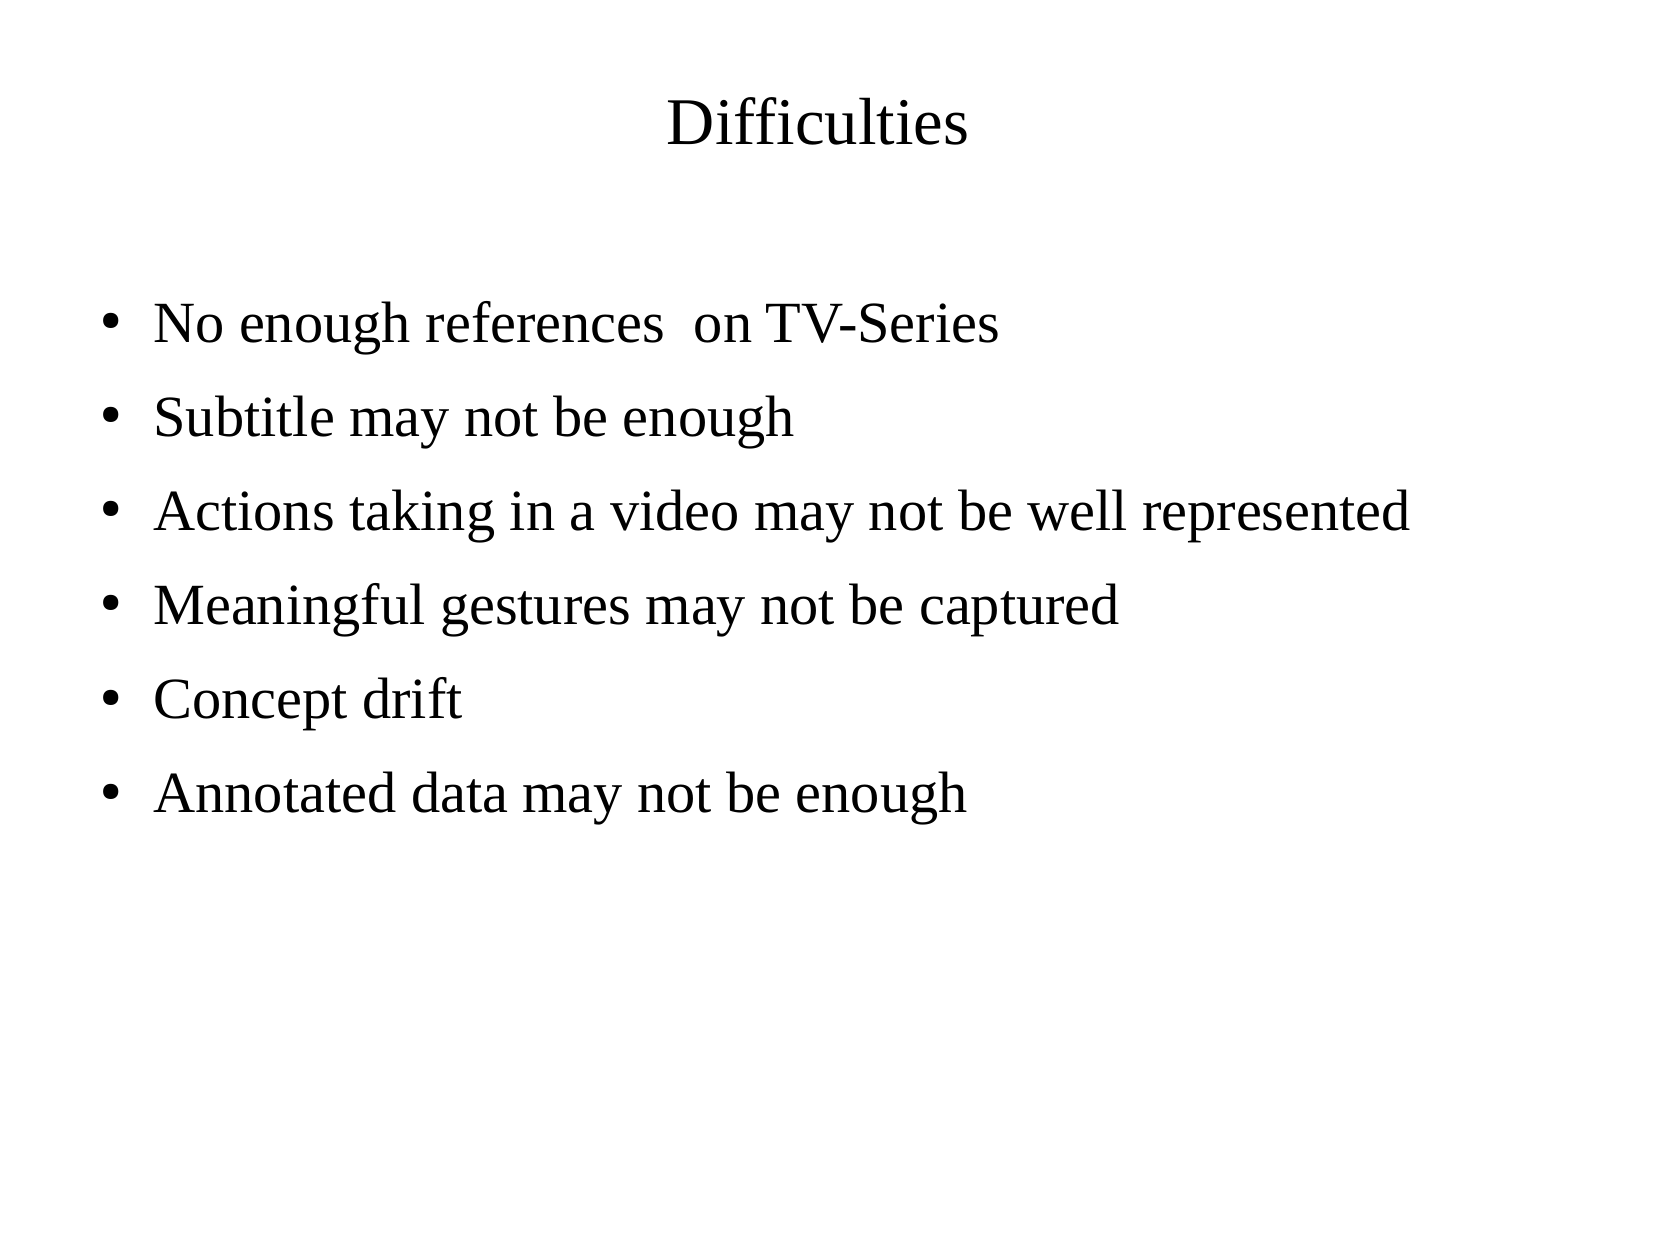

# Difficulties
No enough references on TV-Series
Subtitle may not be enough
Actions taking in a video may not be well represented
Meaningful gestures may not be captured
Concept drift
Annotated data may not be enough